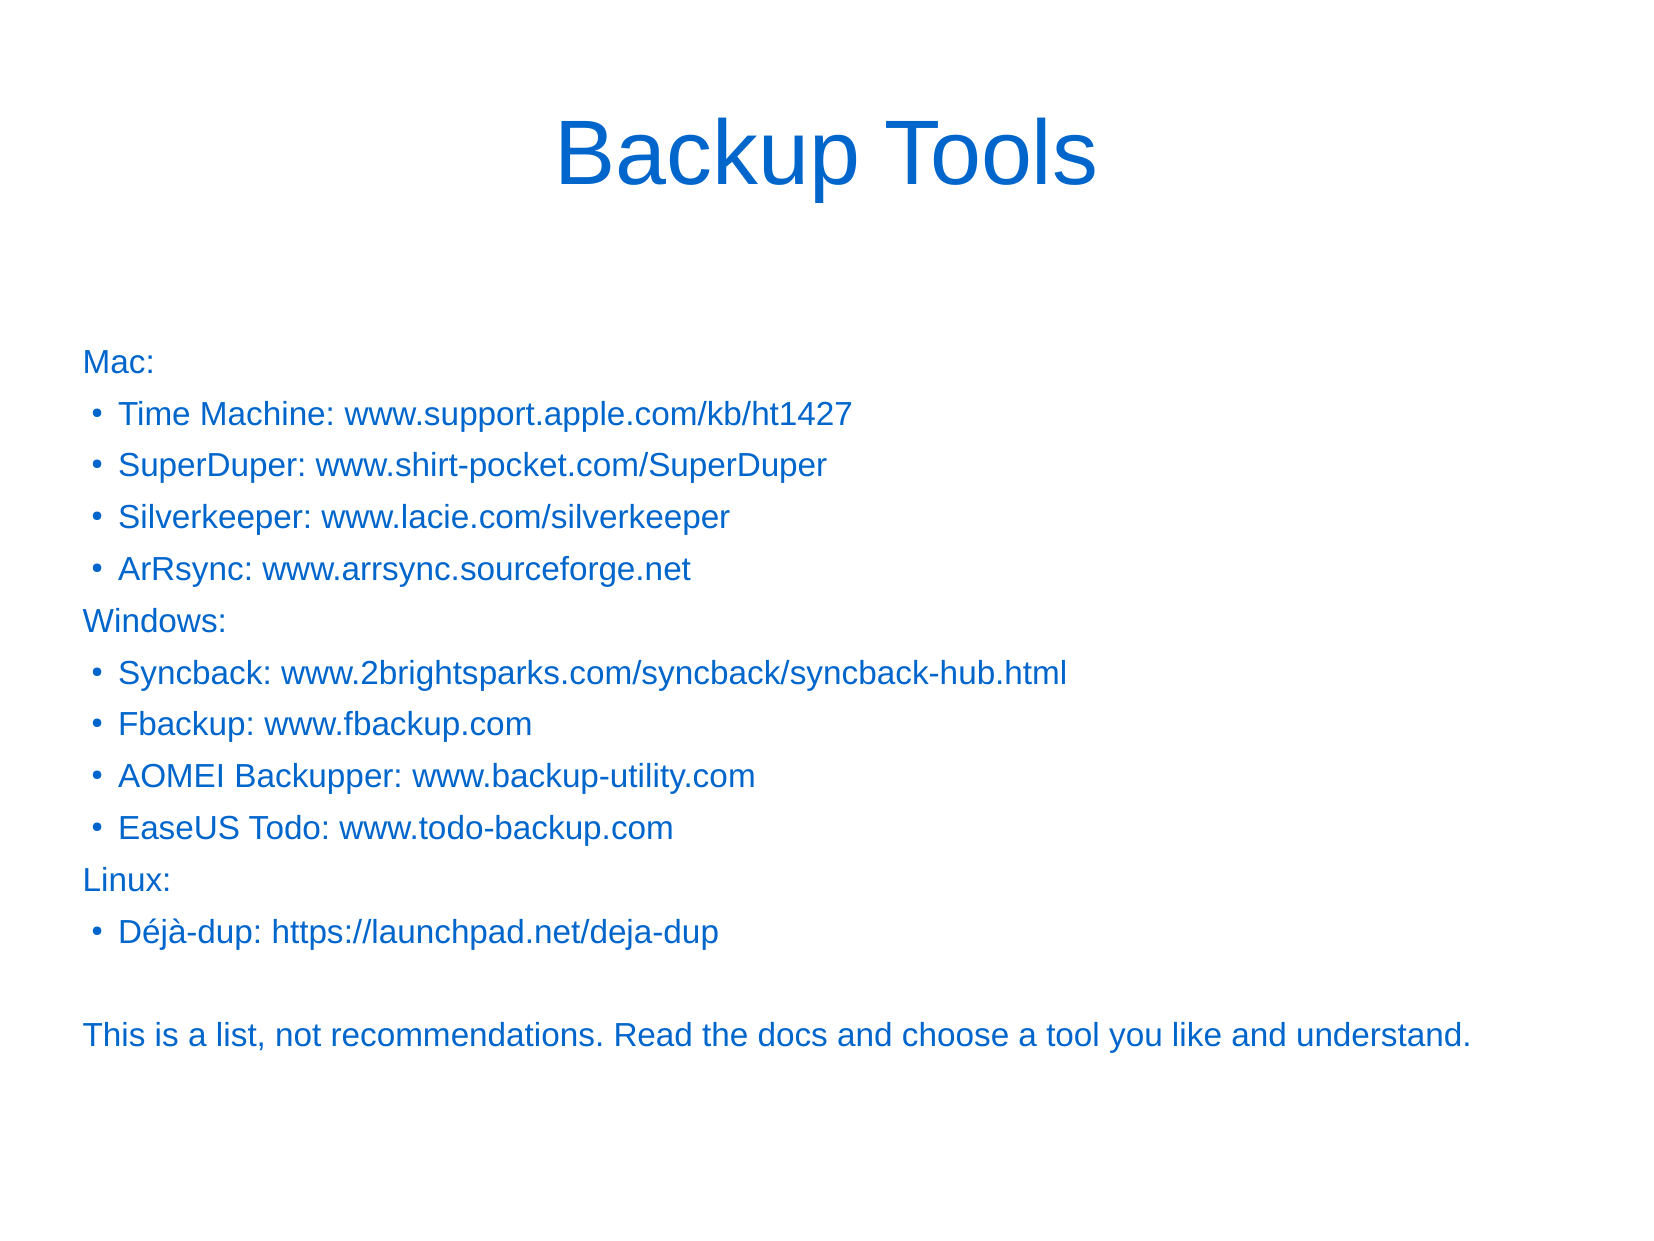

# Backup Tools
Mac:
Time Machine: www.support.apple.com/kb/ht1427
SuperDuper: www.shirt-pocket.com/SuperDuper
Silverkeeper: www.lacie.com/silverkeeper
ArRsync: www.arrsync.sourceforge.net
Windows:
Syncback: www.2brightsparks.com/syncback/syncback-hub.html
Fbackup: www.fbackup.com
AOMEI Backupper: www.backup-utility.com
EaseUS Todo: www.todo-backup.com
Linux:
Déjà-dup: https://launchpad.net/deja-dup
This is a list, not recommendations. Read the docs and choose a tool you like and understand.